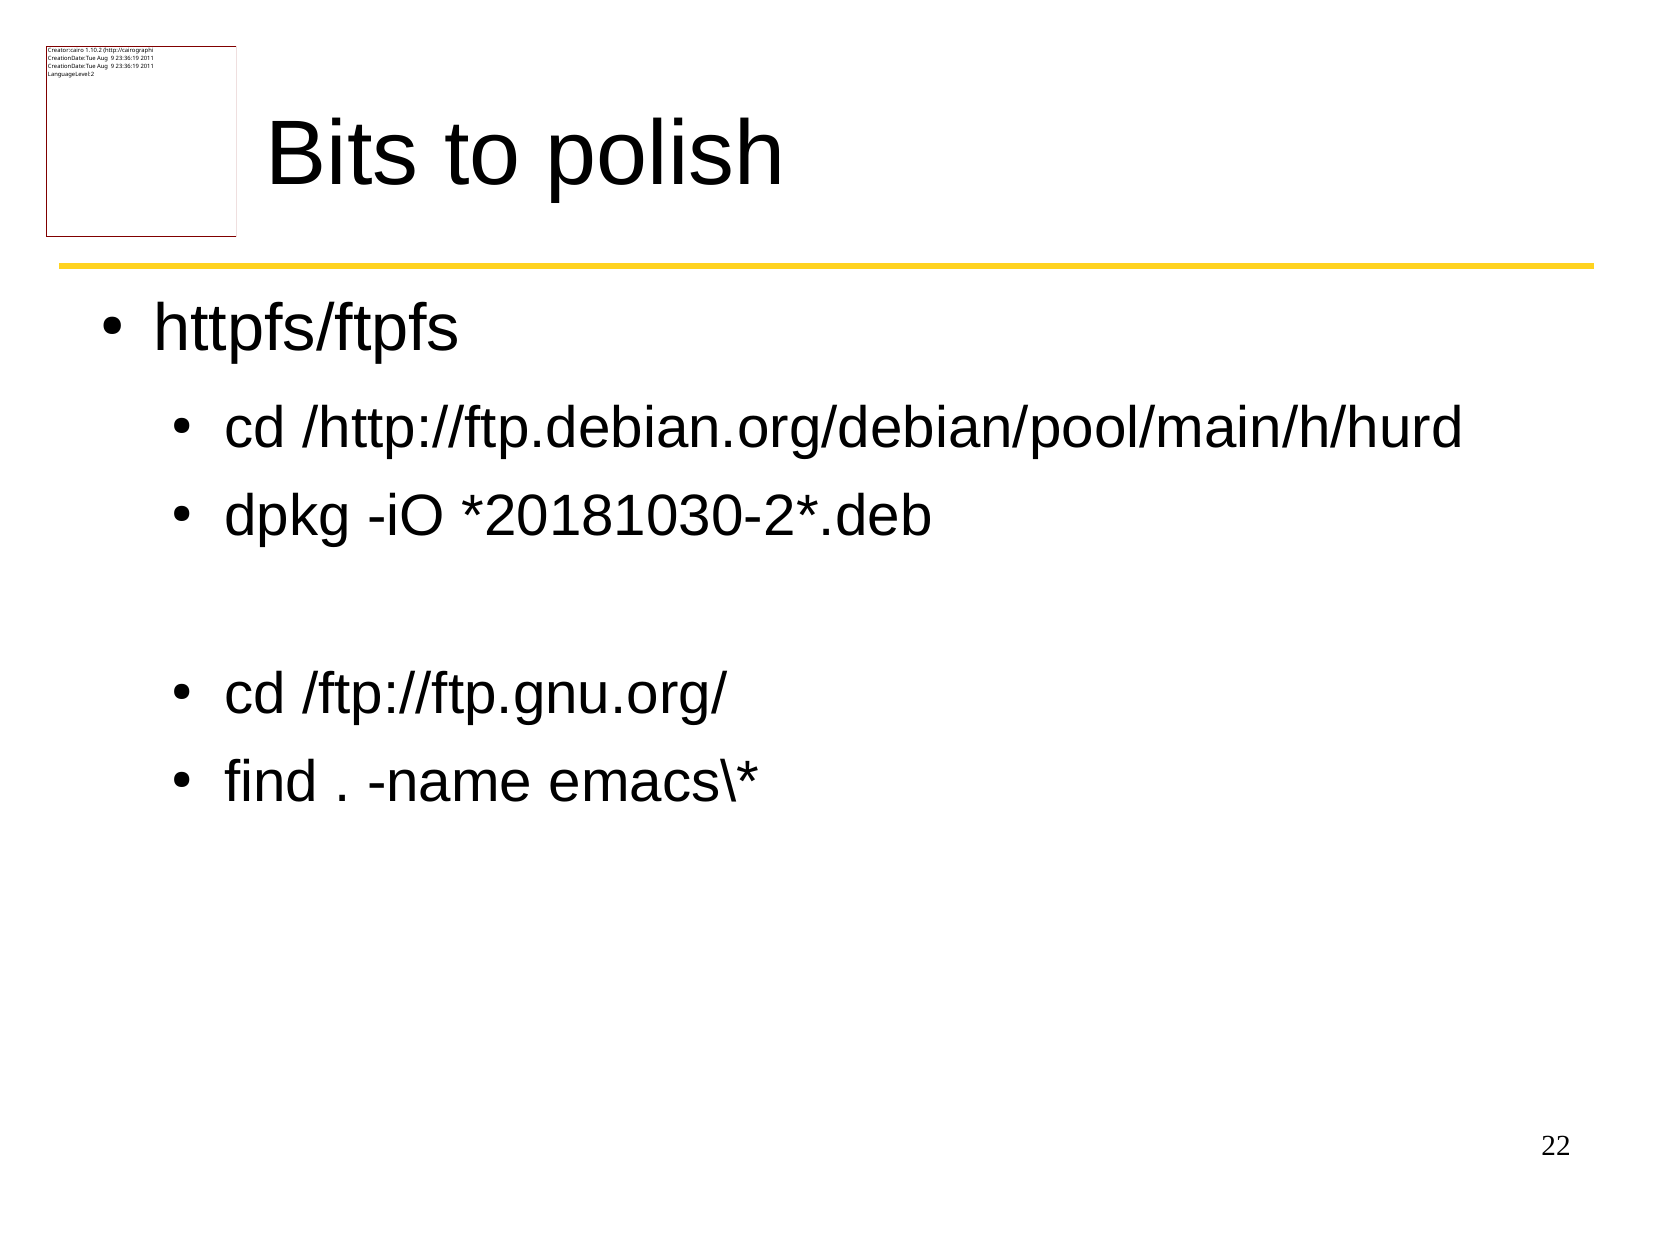

# Bits to polish
httpfs/ftpfs
cd /http://ftp.debian.org/debian/pool/main/h/hurd
dpkg -iO *20181030-2*.deb
cd /ftp://ftp.gnu.org/
find . -name emacs\*
22